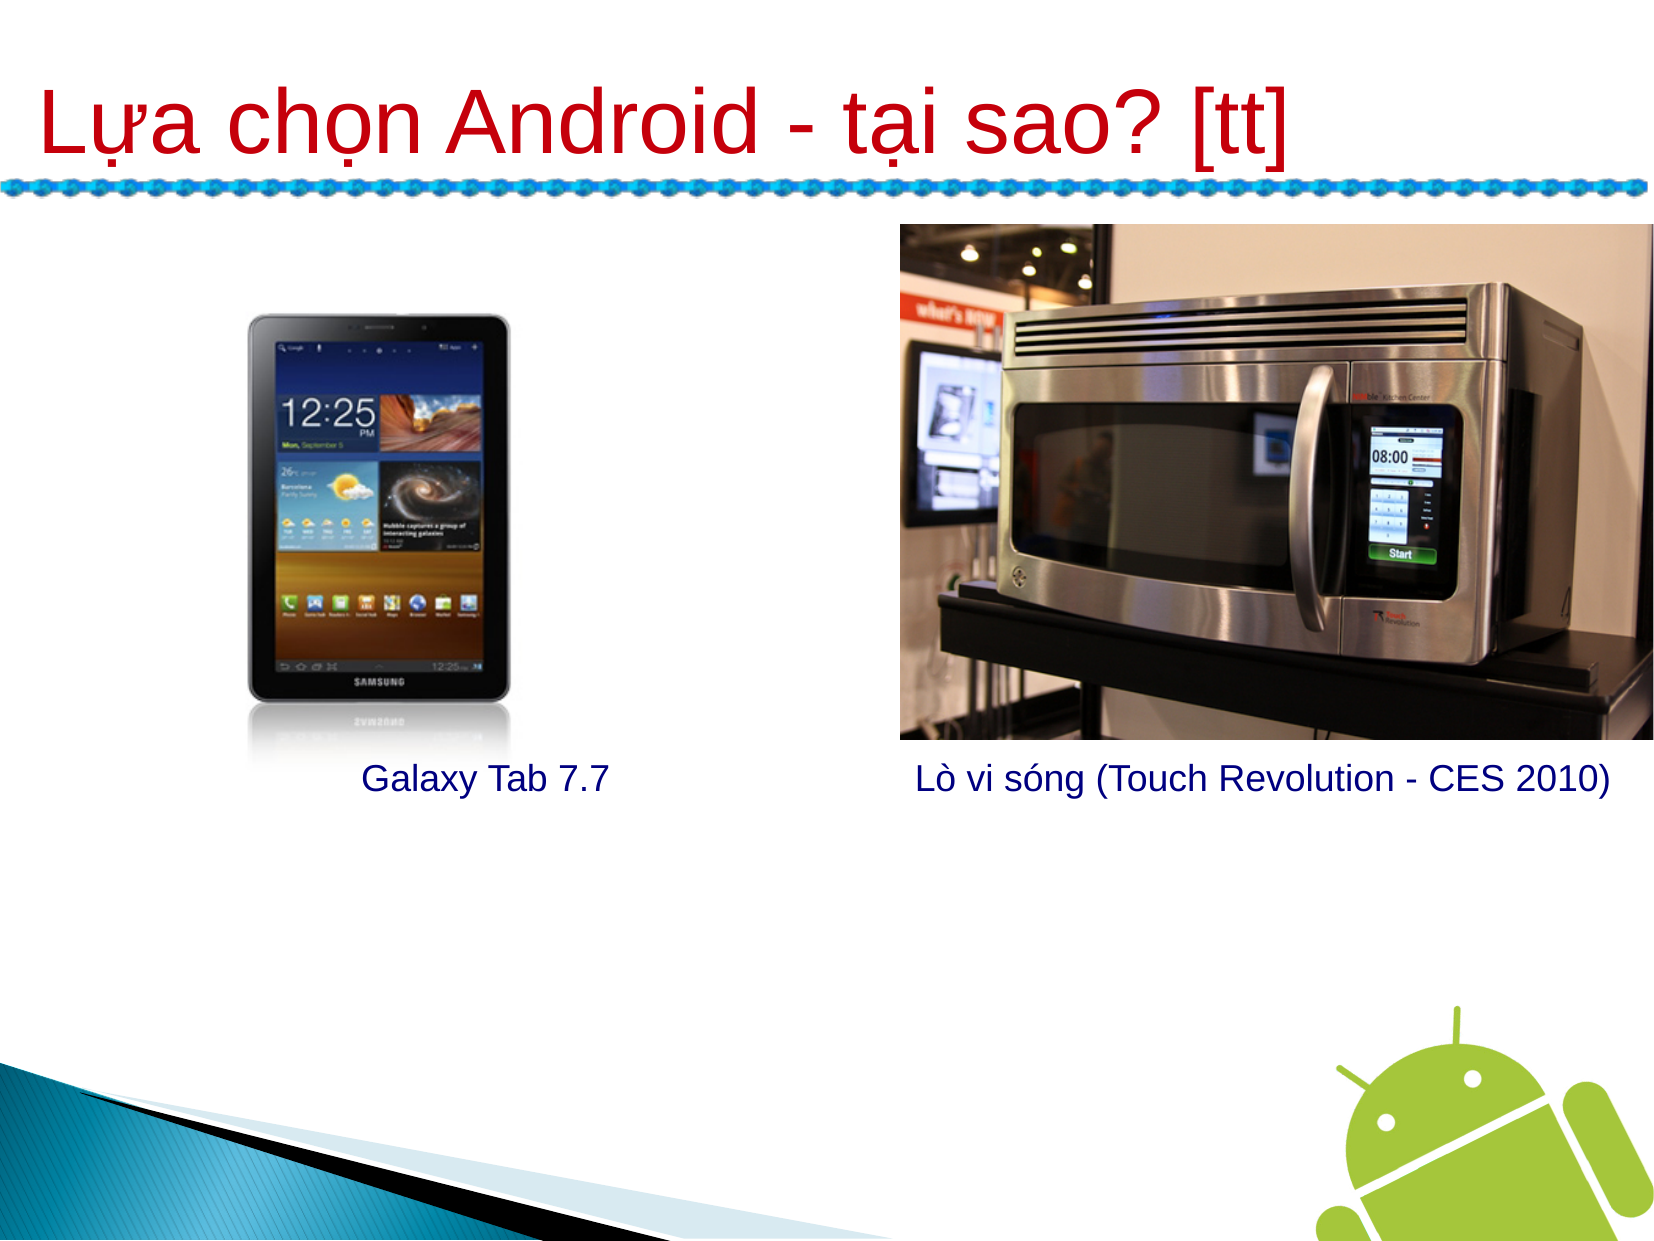

# Lựa chọn Android - tại sao? [tt]
Galaxy Tab 7.7
Lò vi sóng (Touch Revolution - CES 2010)